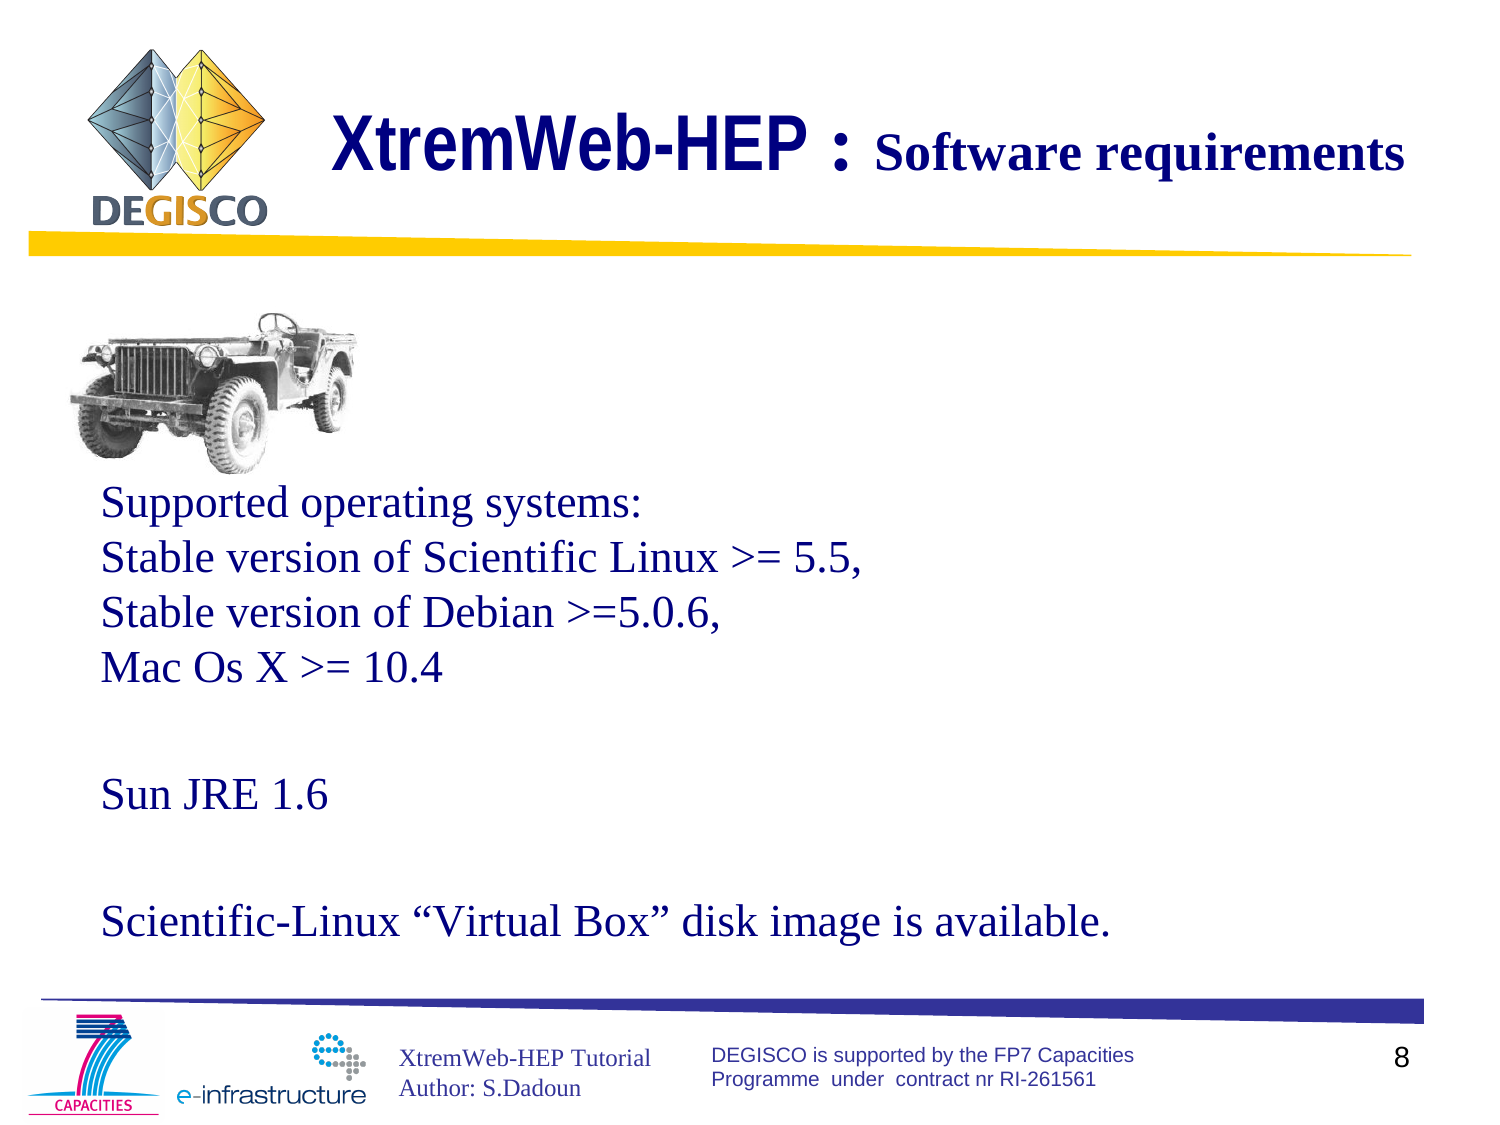

XtremWeb-HEP : Software requirements
# Supported operating systems: Stable version of Scientific Linux >= 5.5, Stable version of Debian >=5.0.6, Mac Os X >= 10.4
Sun JRE 1.6
Scientific-Linux “Virtual Box” disk image is available.